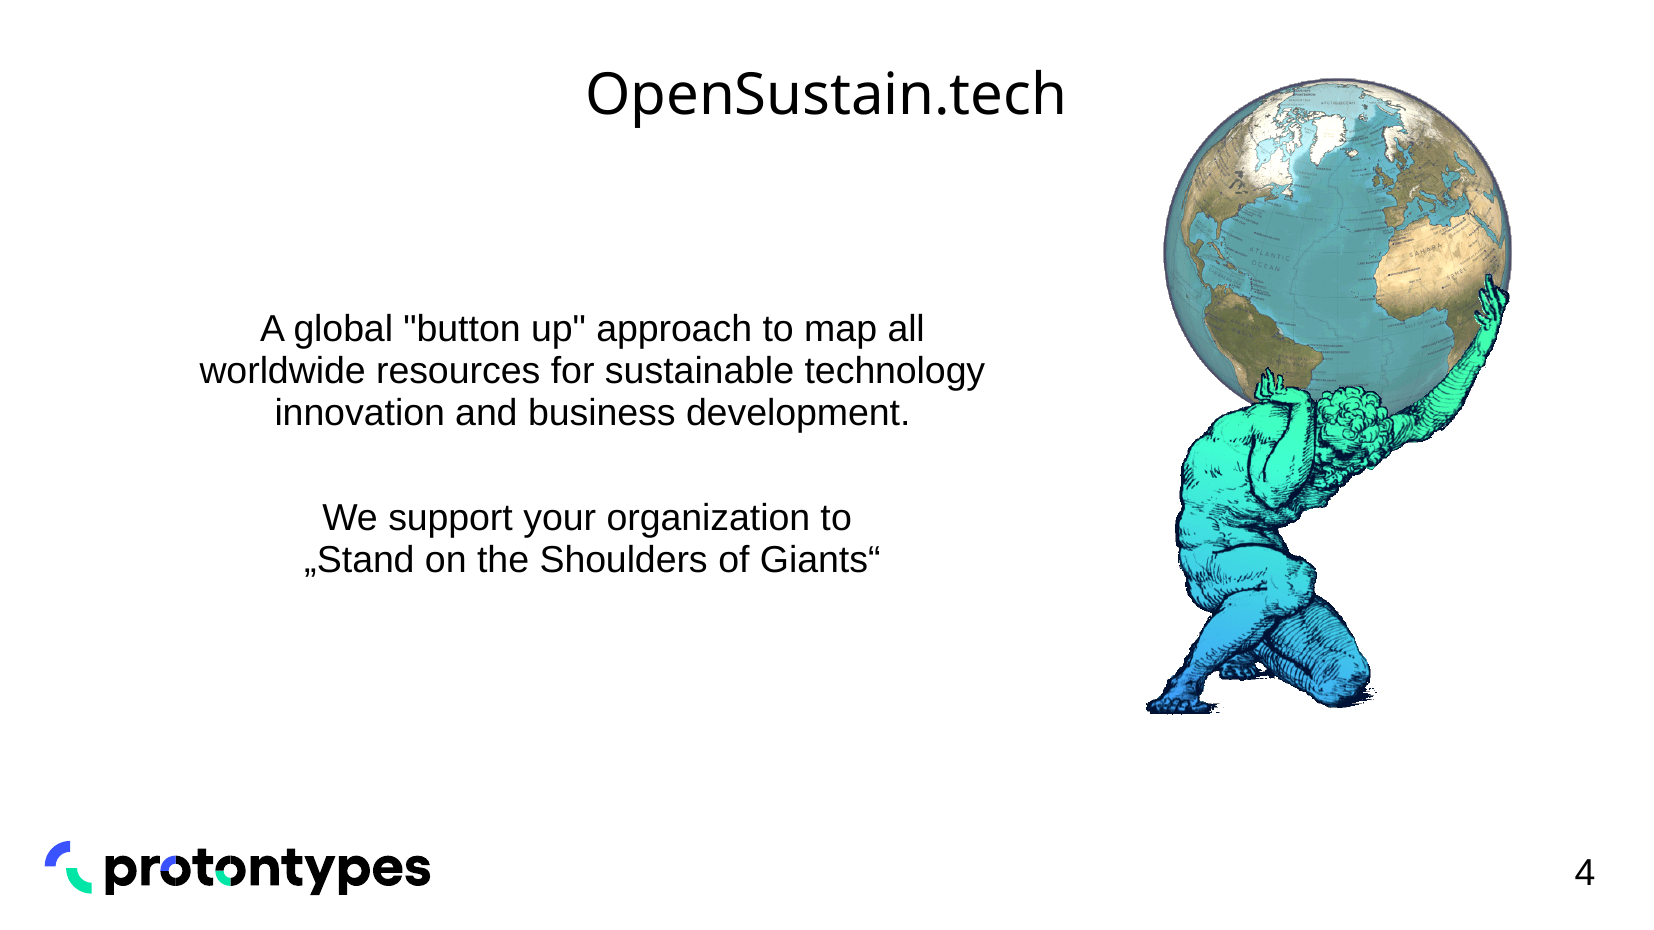

# OpenSustain.tech
A global "button up" approach to map all worldwide resources for sustainable technology innovation and business development.
We support your organization to
„Stand on the Shoulders of Giants“
4